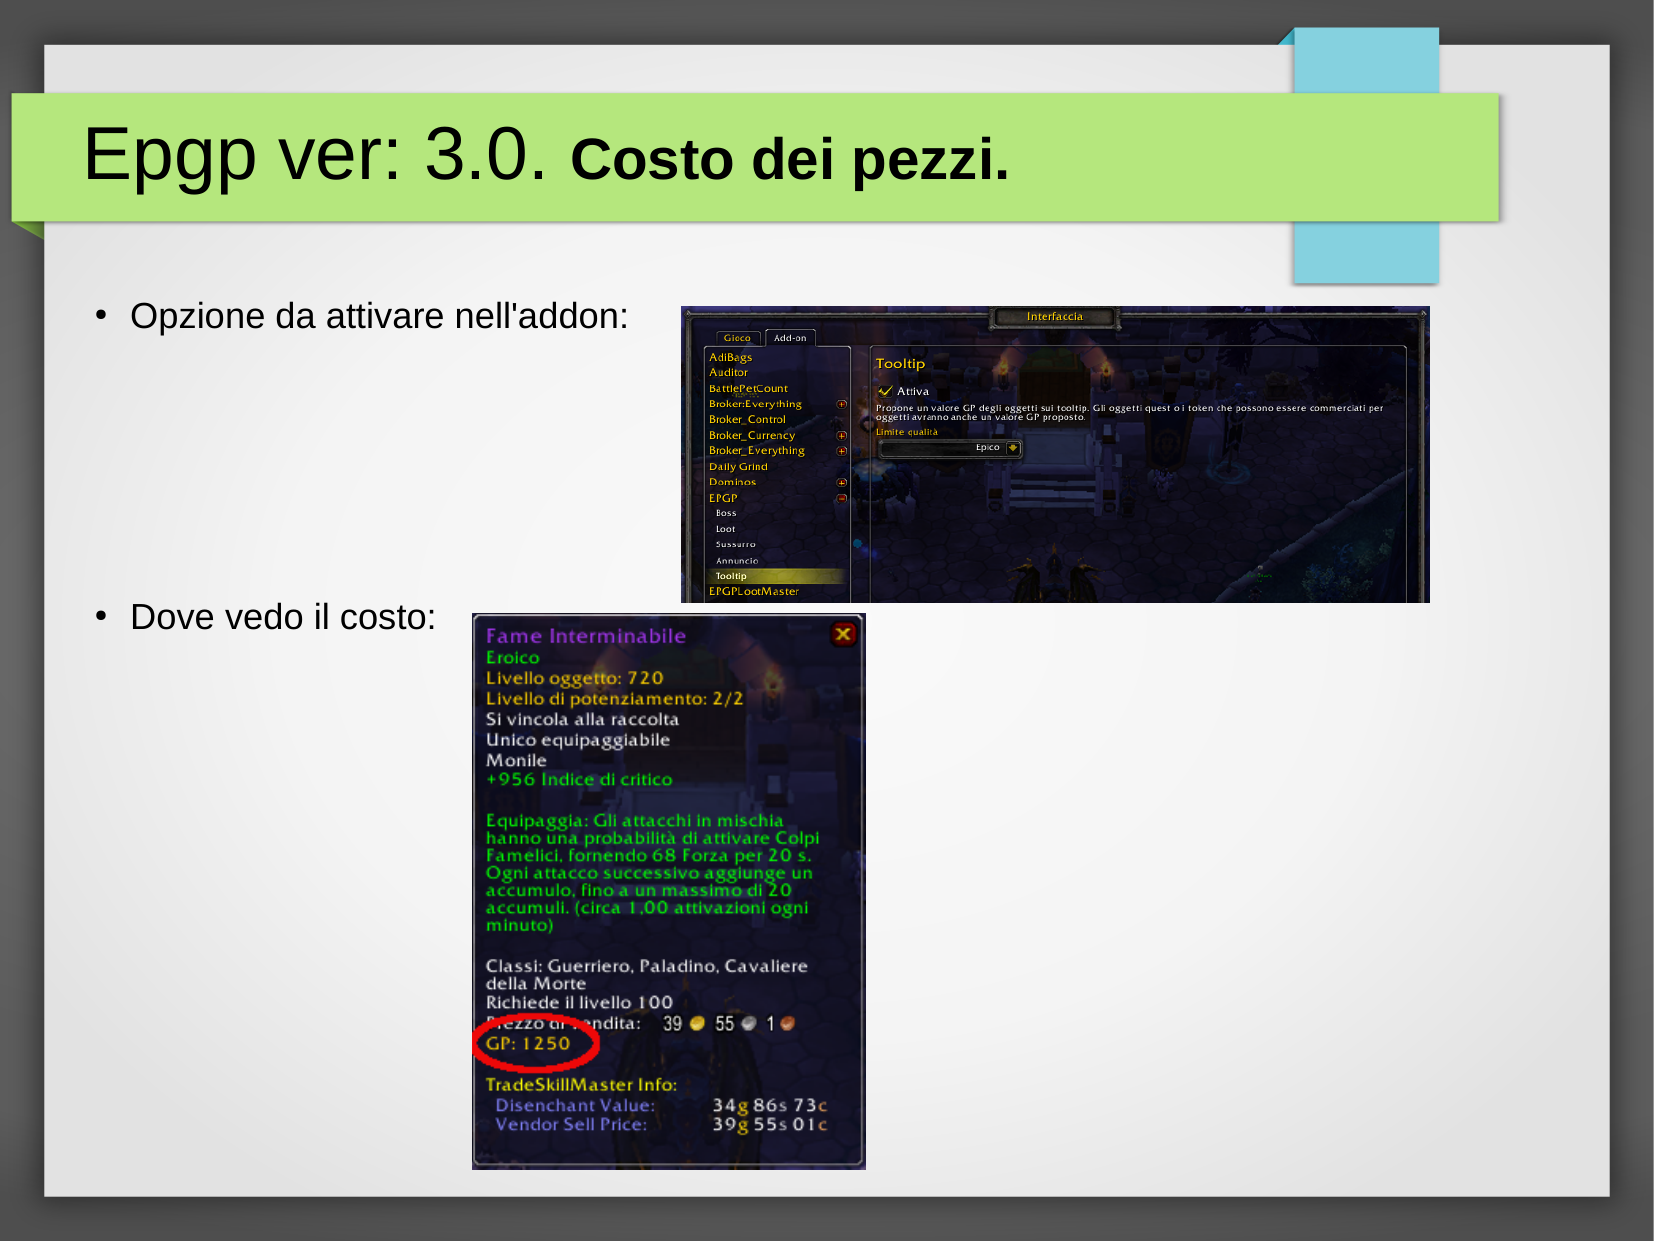

# Epgp ver: 3.0. Costo dei pezzi.
Opzione da attivare nell'addon:
Dove vedo il costo: